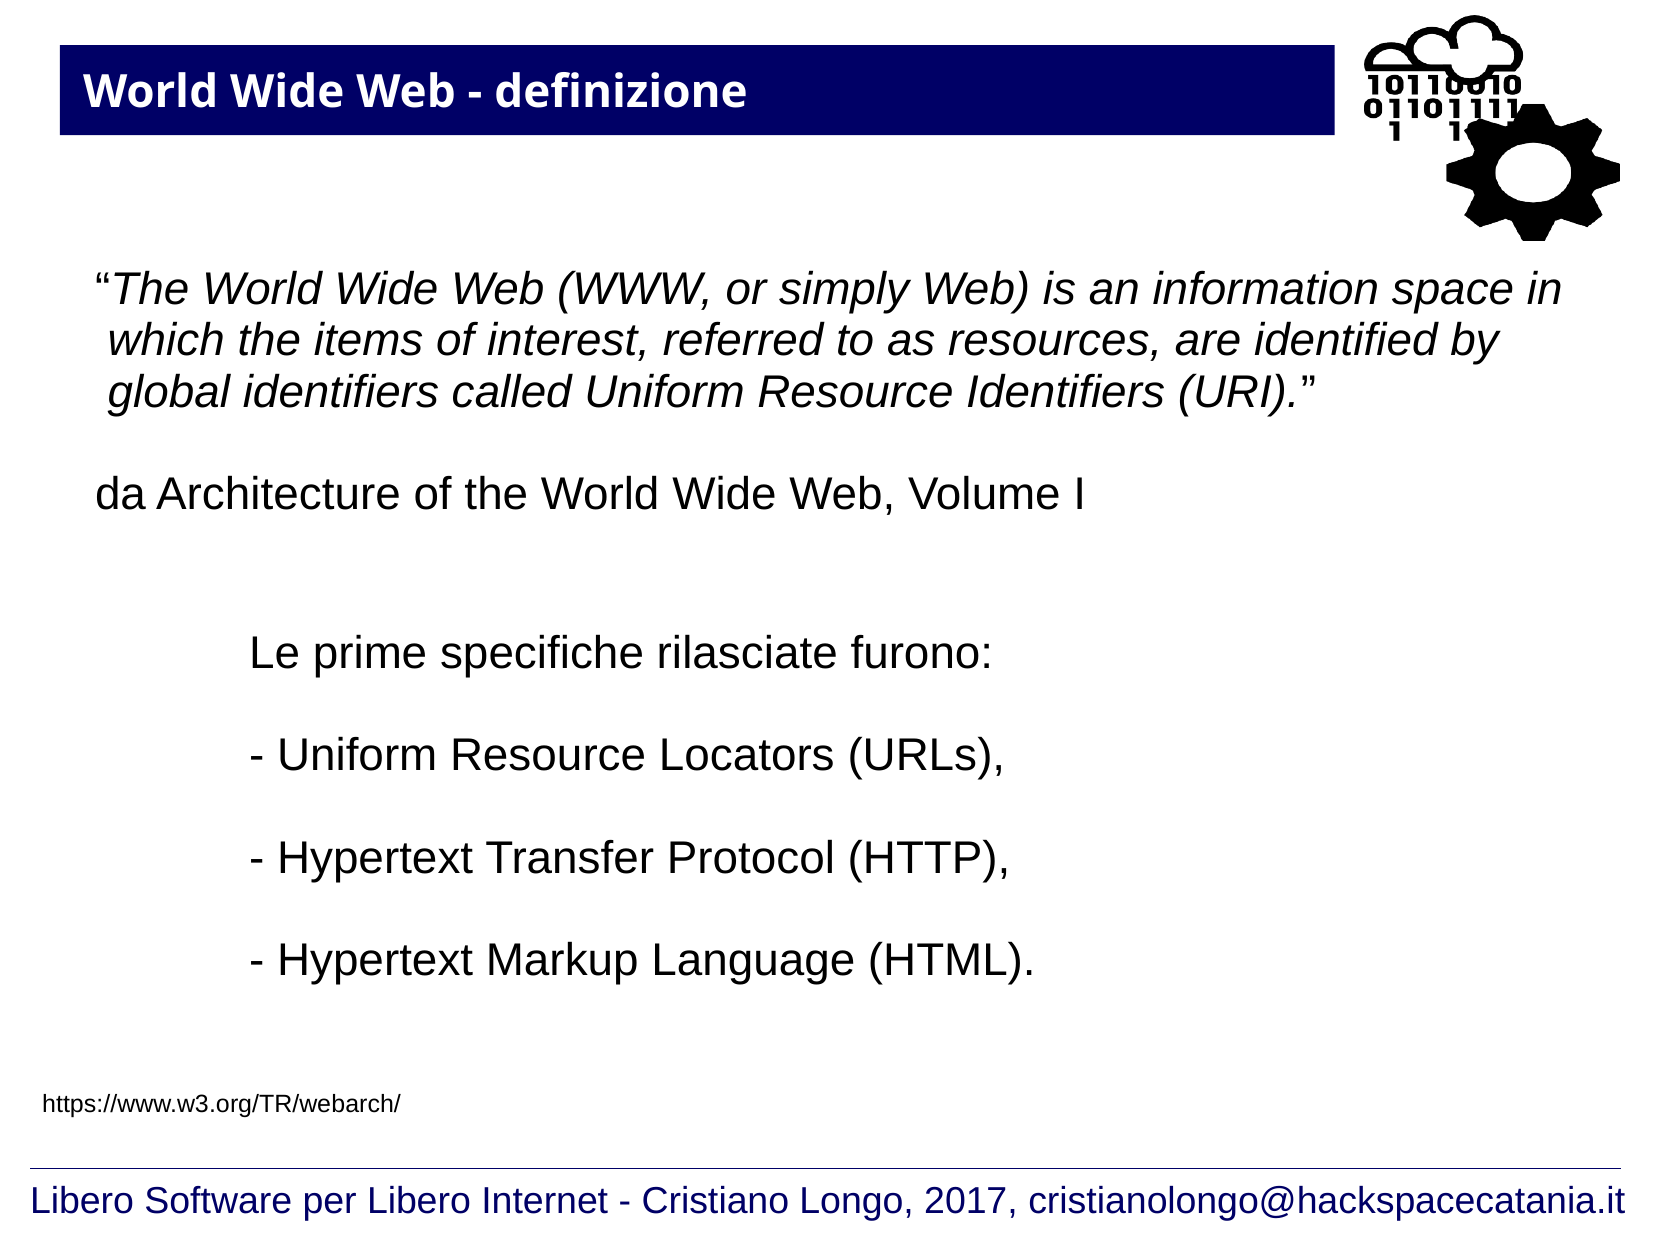

# World Wide Web - definizione
“The World Wide Web (WWW, or simply Web) is an information space in which the items of interest, referred to as resources, are identified by global identifiers called Uniform Resource Identifiers (URI).”
da Architecture of the World Wide Web, Volume I
Le prime specifiche rilasciate furono:
- Uniform Resource Locators (URLs),
- Hypertext Transfer Protocol (HTTP),
- Hypertext Markup Language (HTML).
https://www.w3.org/TR/webarch/
Libero Software per Libero Internet - Cristiano Longo, 2017, cristianolongo@hackspacecatania.it